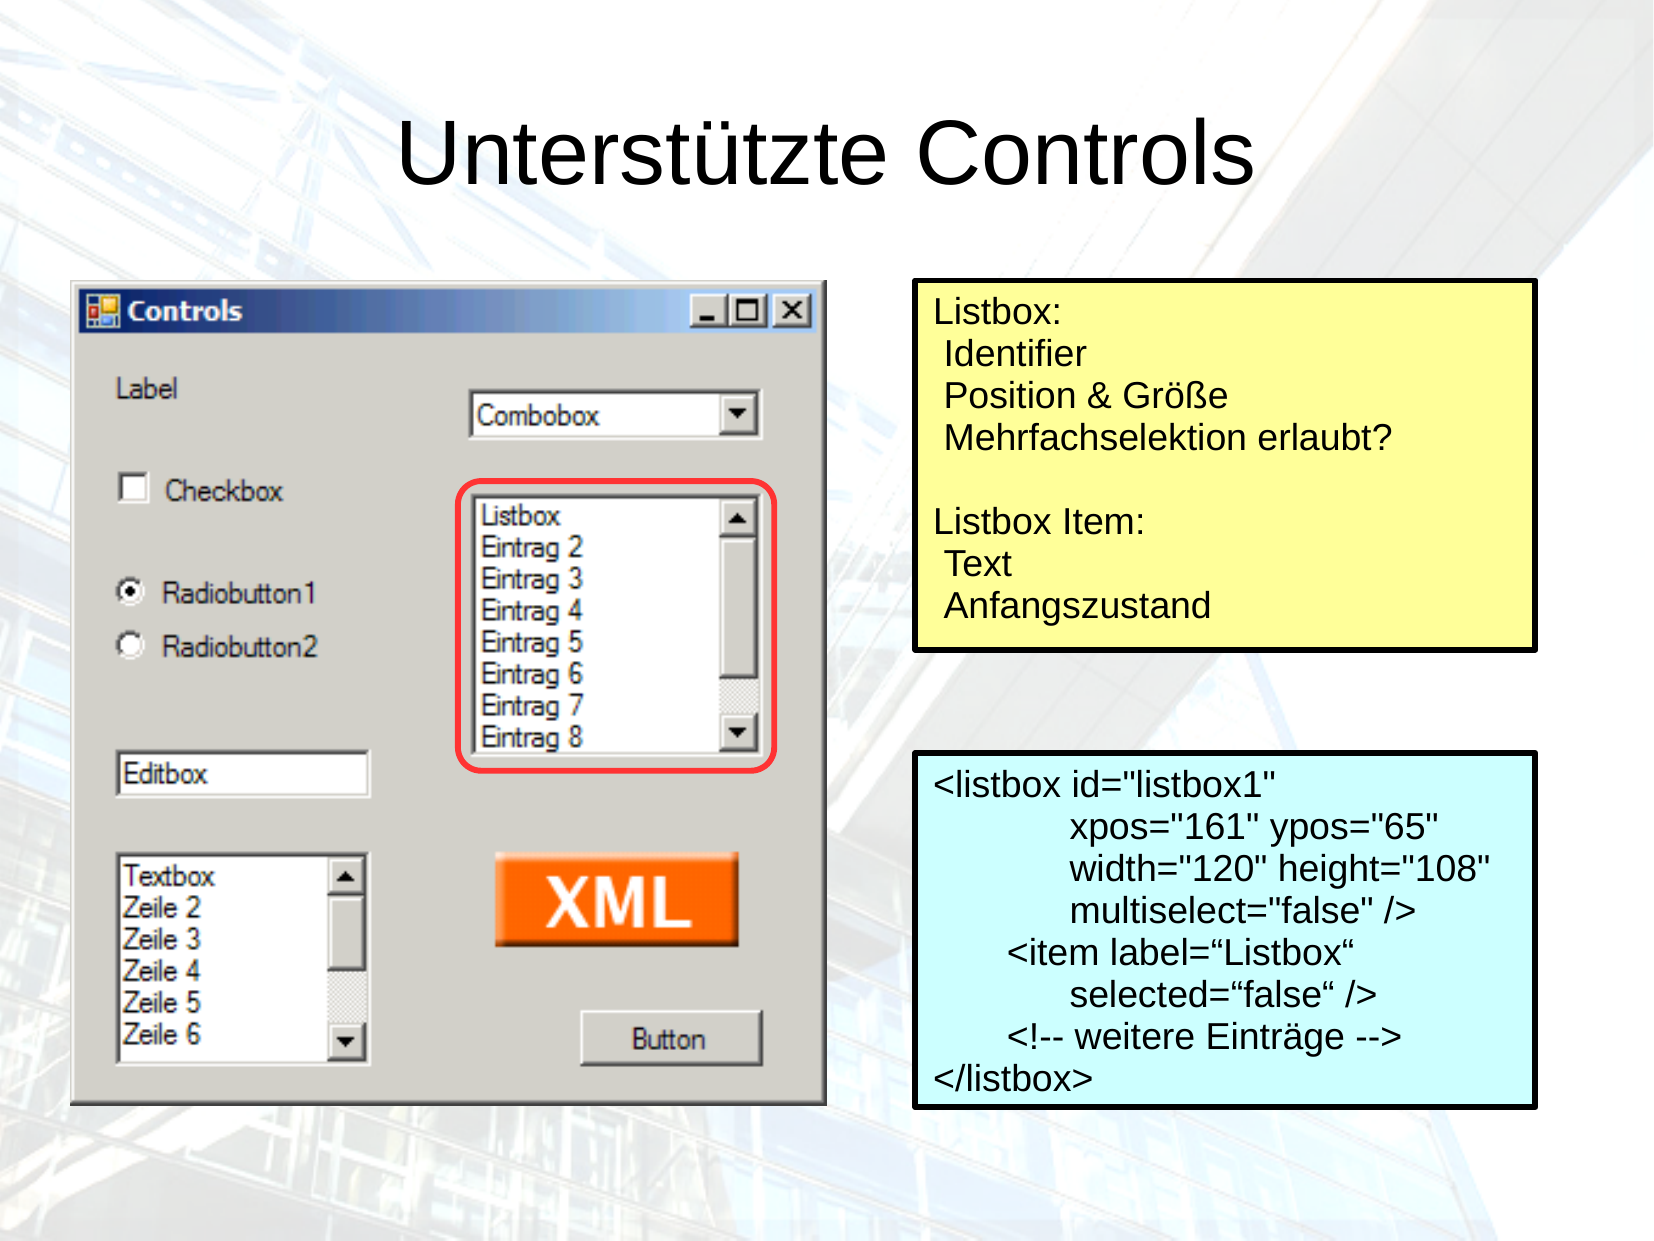

# Unterstützte Controls
Listbox:
 Identifier
 Position & Größe
 Mehrfachselektion erlaubt?
Listbox Item:
 Text
 Anfangszustand
<listbox id="listbox1"
 xpos="161" ypos="65"
 width="120" height="108"
 multiselect="false" />
	<item label=“Listbox“
 selected=“false“ />
	<!-- weitere Einträge -->
</listbox>